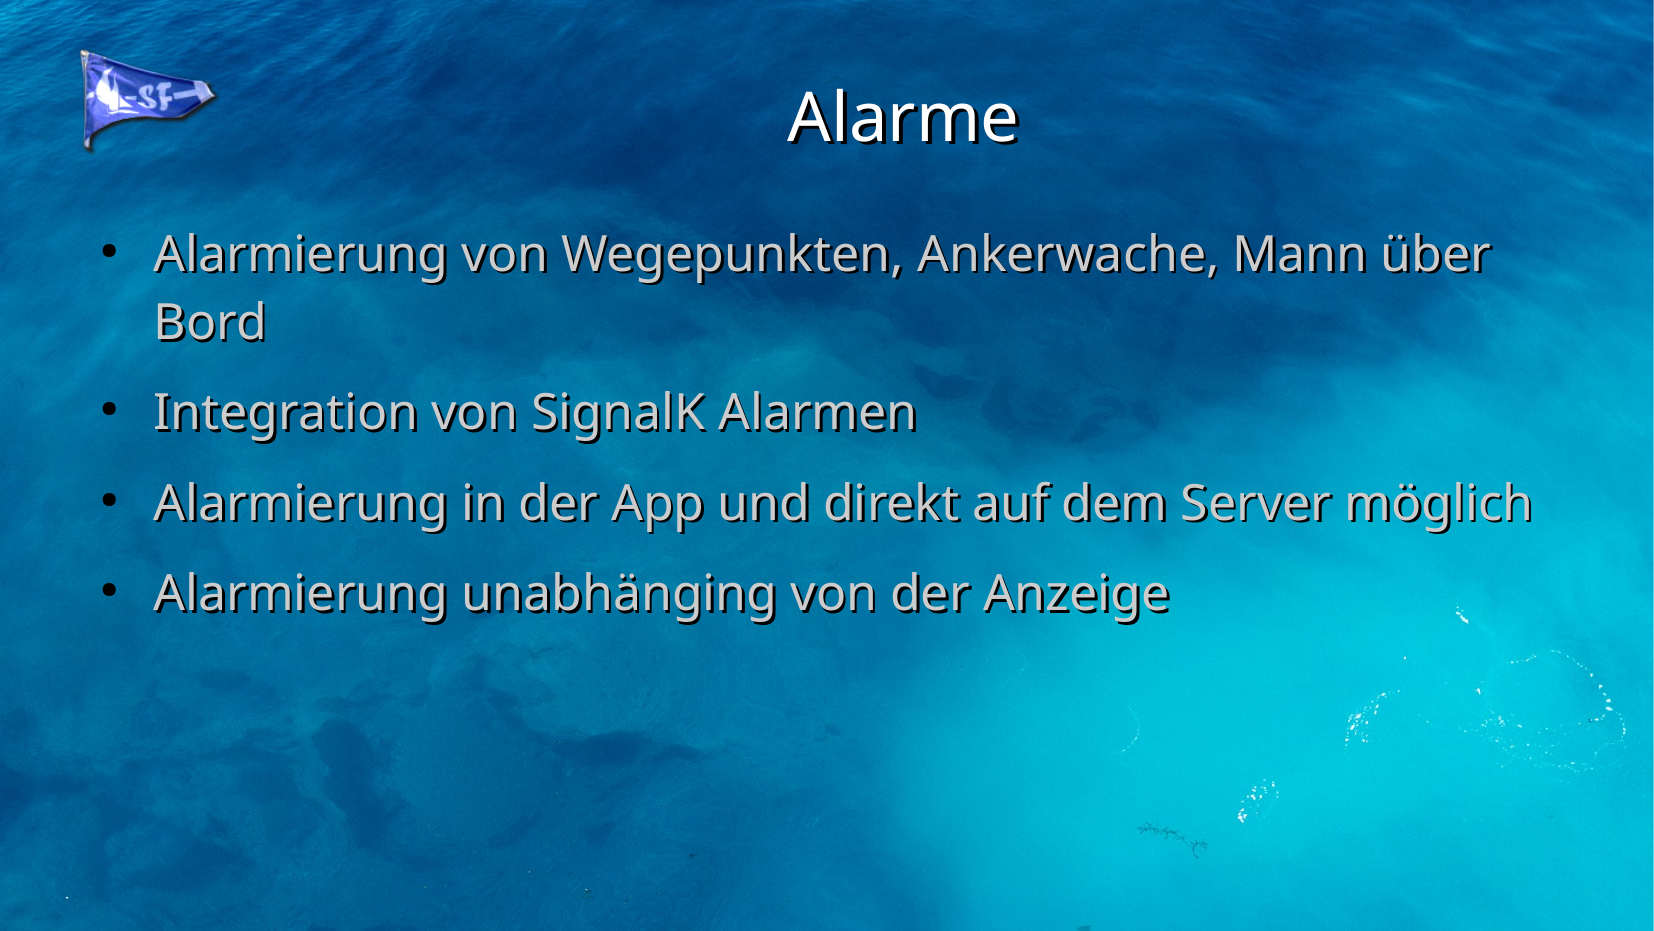

# Alarme
Alarmierung von Wegepunkten, Ankerwache, Mann über Bord
Integration von SignalK Alarmen
Alarmierung in der App und direkt auf dem Server möglich
Alarmierung unabhänging von der Anzeige